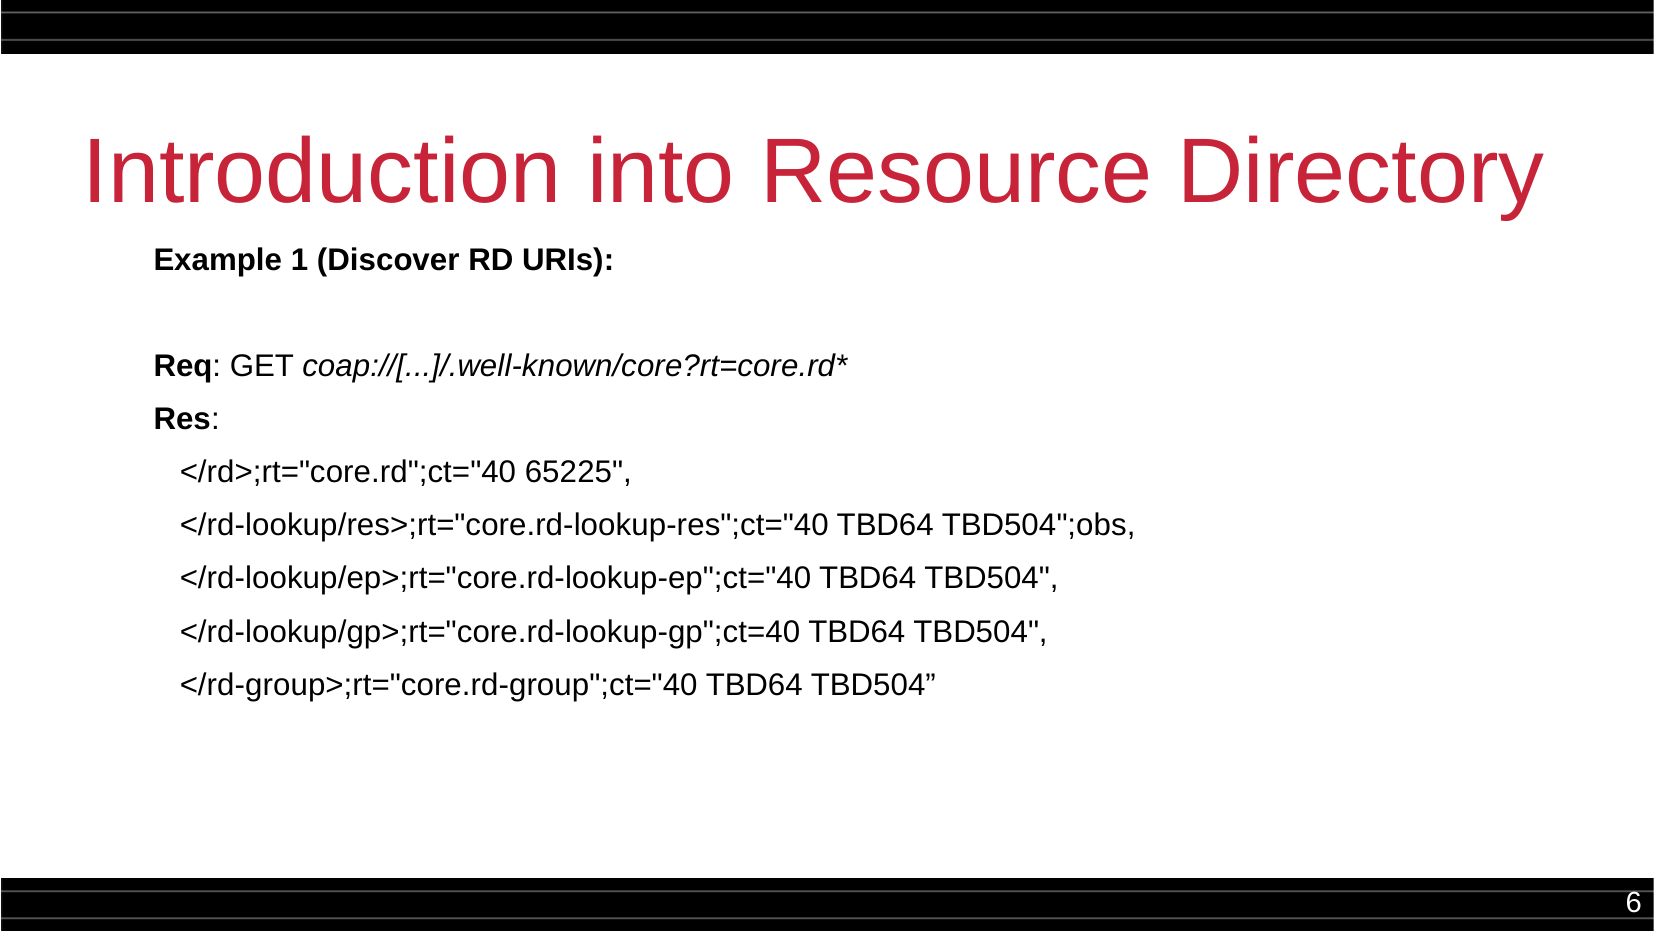

# Introduction into Resource Directory
Example 1 (Discover RD URIs):
Req: GET coap://[...]/.well-known/core?rt=core.rd*
Res:
 </rd>;rt="core.rd";ct="40 65225",
 </rd-lookup/res>;rt="core.rd-lookup-res";ct="40 TBD64 TBD504";obs,
 </rd-lookup/ep>;rt="core.rd-lookup-ep";ct="40 TBD64 TBD504",
 </rd-lookup/gp>;rt="core.rd-lookup-gp";ct=40 TBD64 TBD504",
 </rd-group>;rt="core.rd-group";ct="40 TBD64 TBD504”